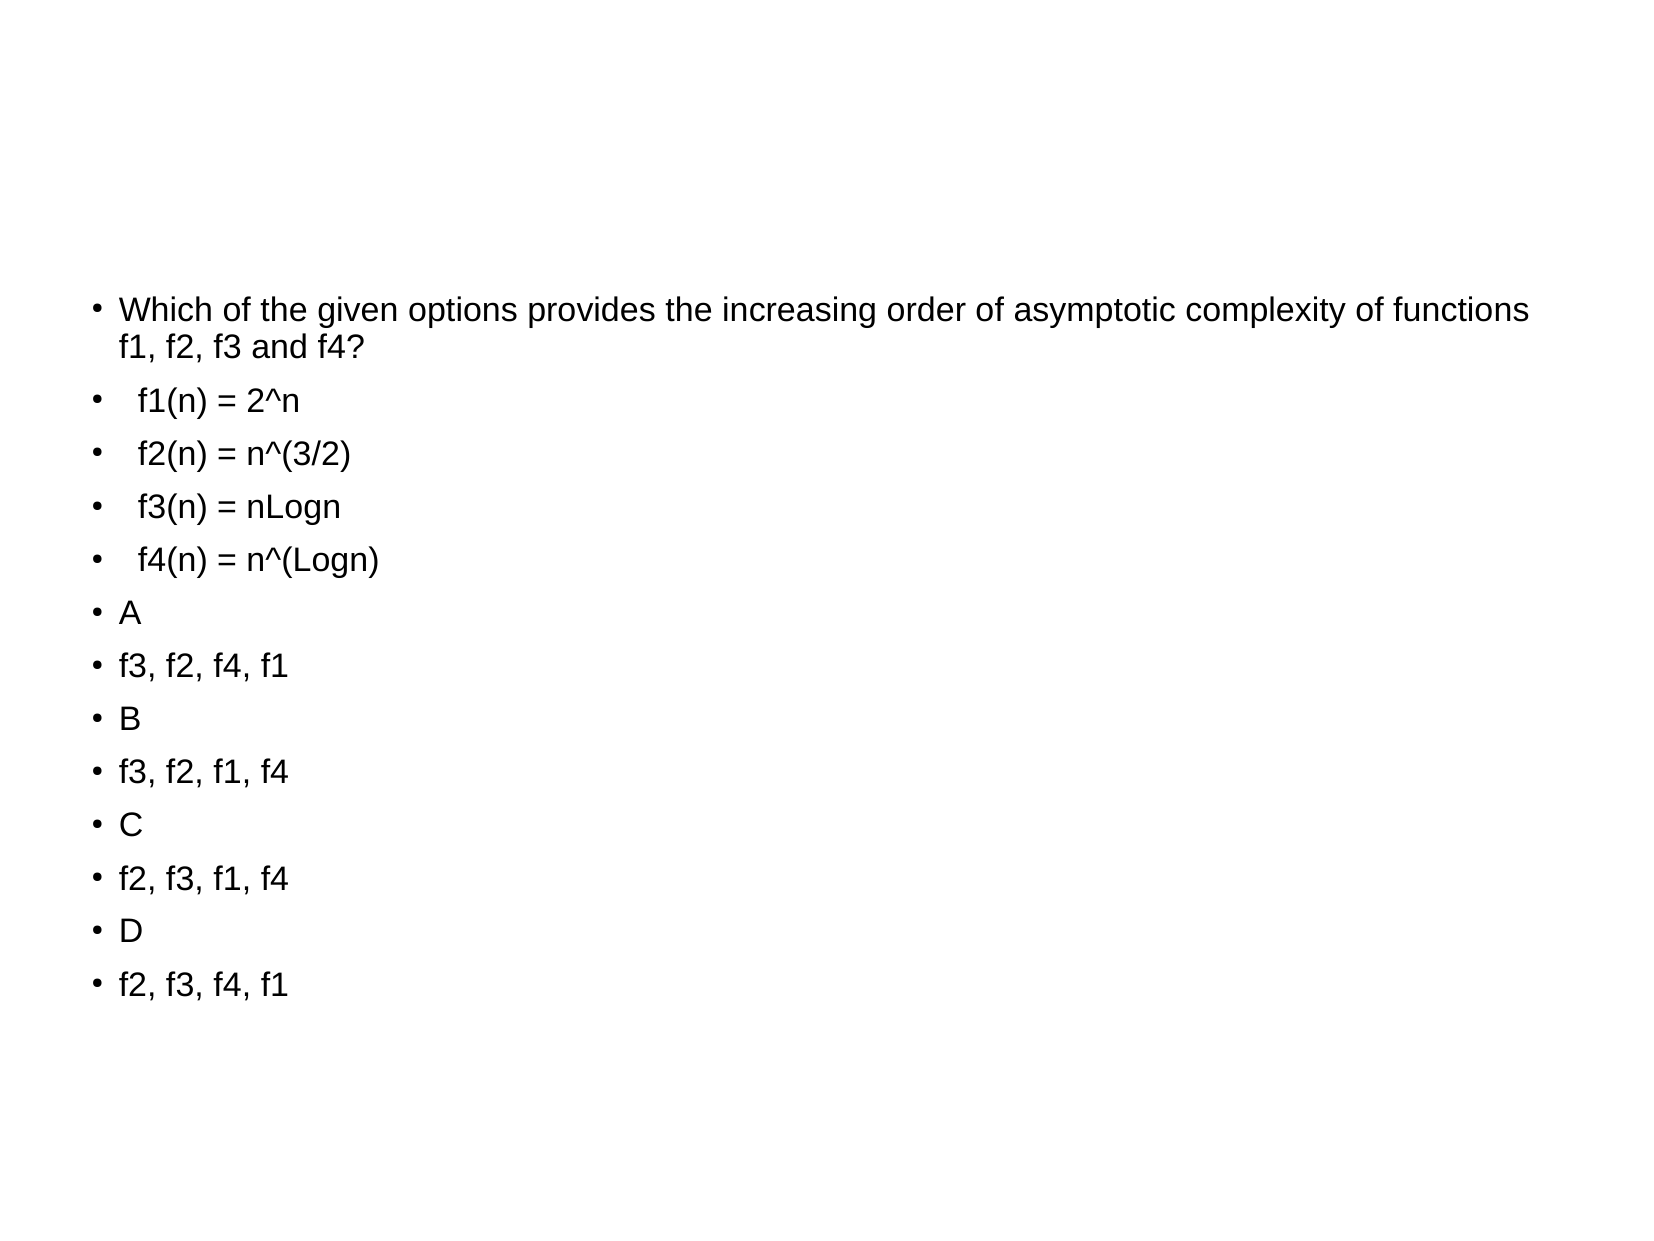

#
Which of the given options provides the increasing order of asymptotic complexity of functions f1, f2, f3 and f4?
 f1(n) = 2^n
 f2(n) = n^(3/2)
 f3(n) = nLogn
 f4(n) = n^(Logn)
A
f3, f2, f4, f1
B
f3, f2, f1, f4
C
f2, f3, f1, f4
D
f2, f3, f4, f1